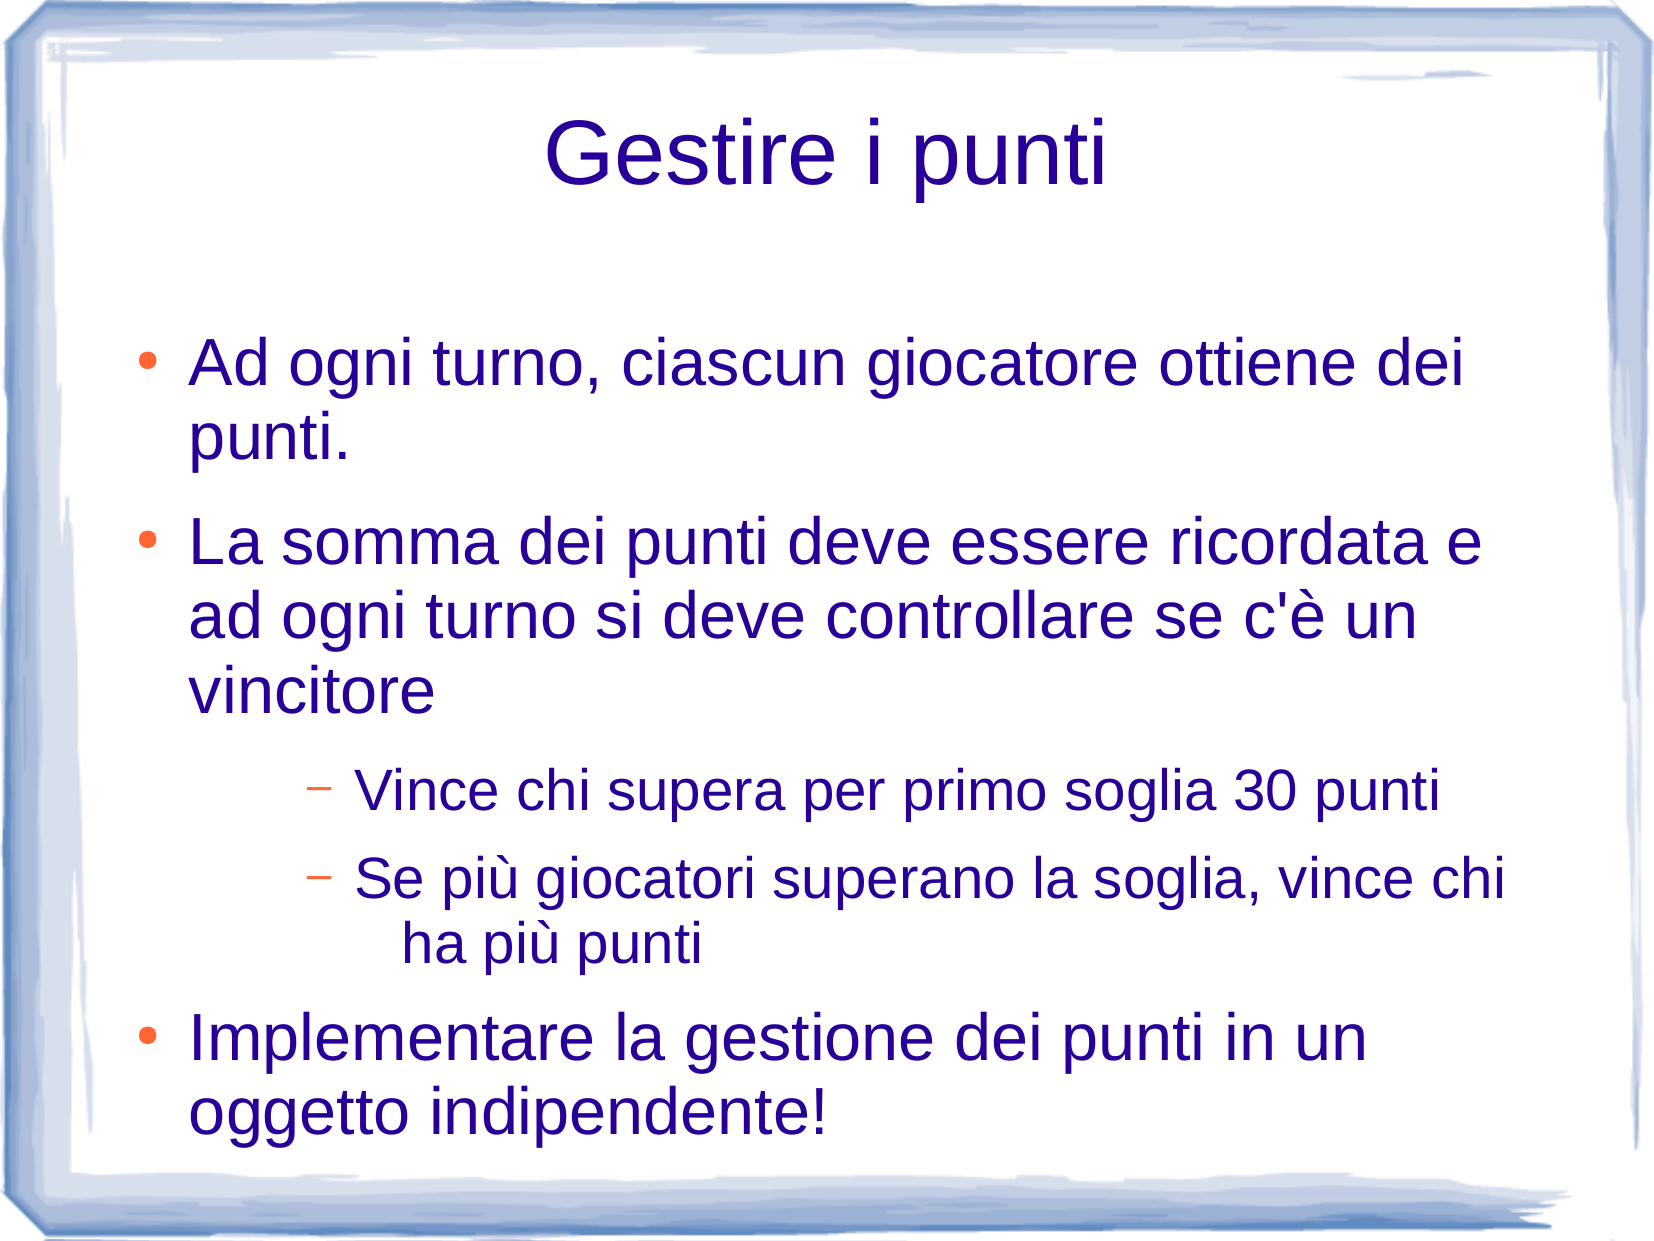

# Gestire i punti
Ad ogni turno, ciascun giocatore ottiene dei punti.
La somma dei punti deve essere ricordata e ad ogni turno si deve controllare se c'è un vincitore
Vince chi supera per primo soglia 30 punti
Se più giocatori superano la soglia, vince chi ha più punti
Implementare la gestione dei punti in un oggetto indipendente!